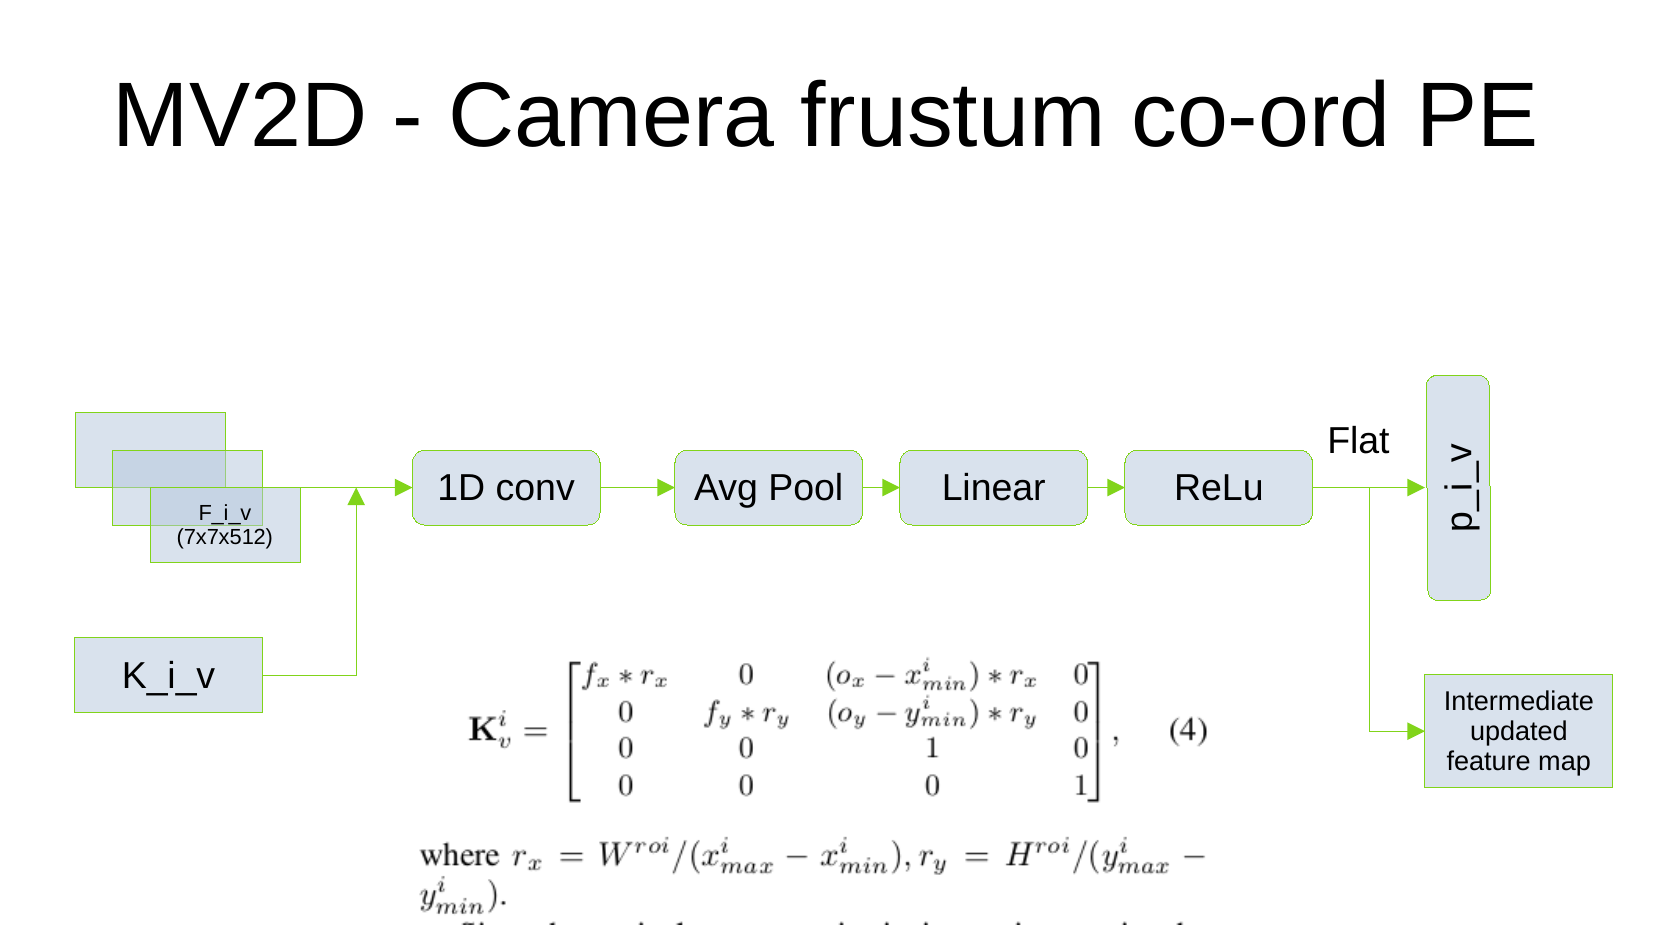

# MV2D - Camera frustum co-ord PE
Flat
1D conv
Avg Pool
Linear
ReLu
p_i_v
F_i_v (7x7x512)
K_i_v
Intermediate updated feature map